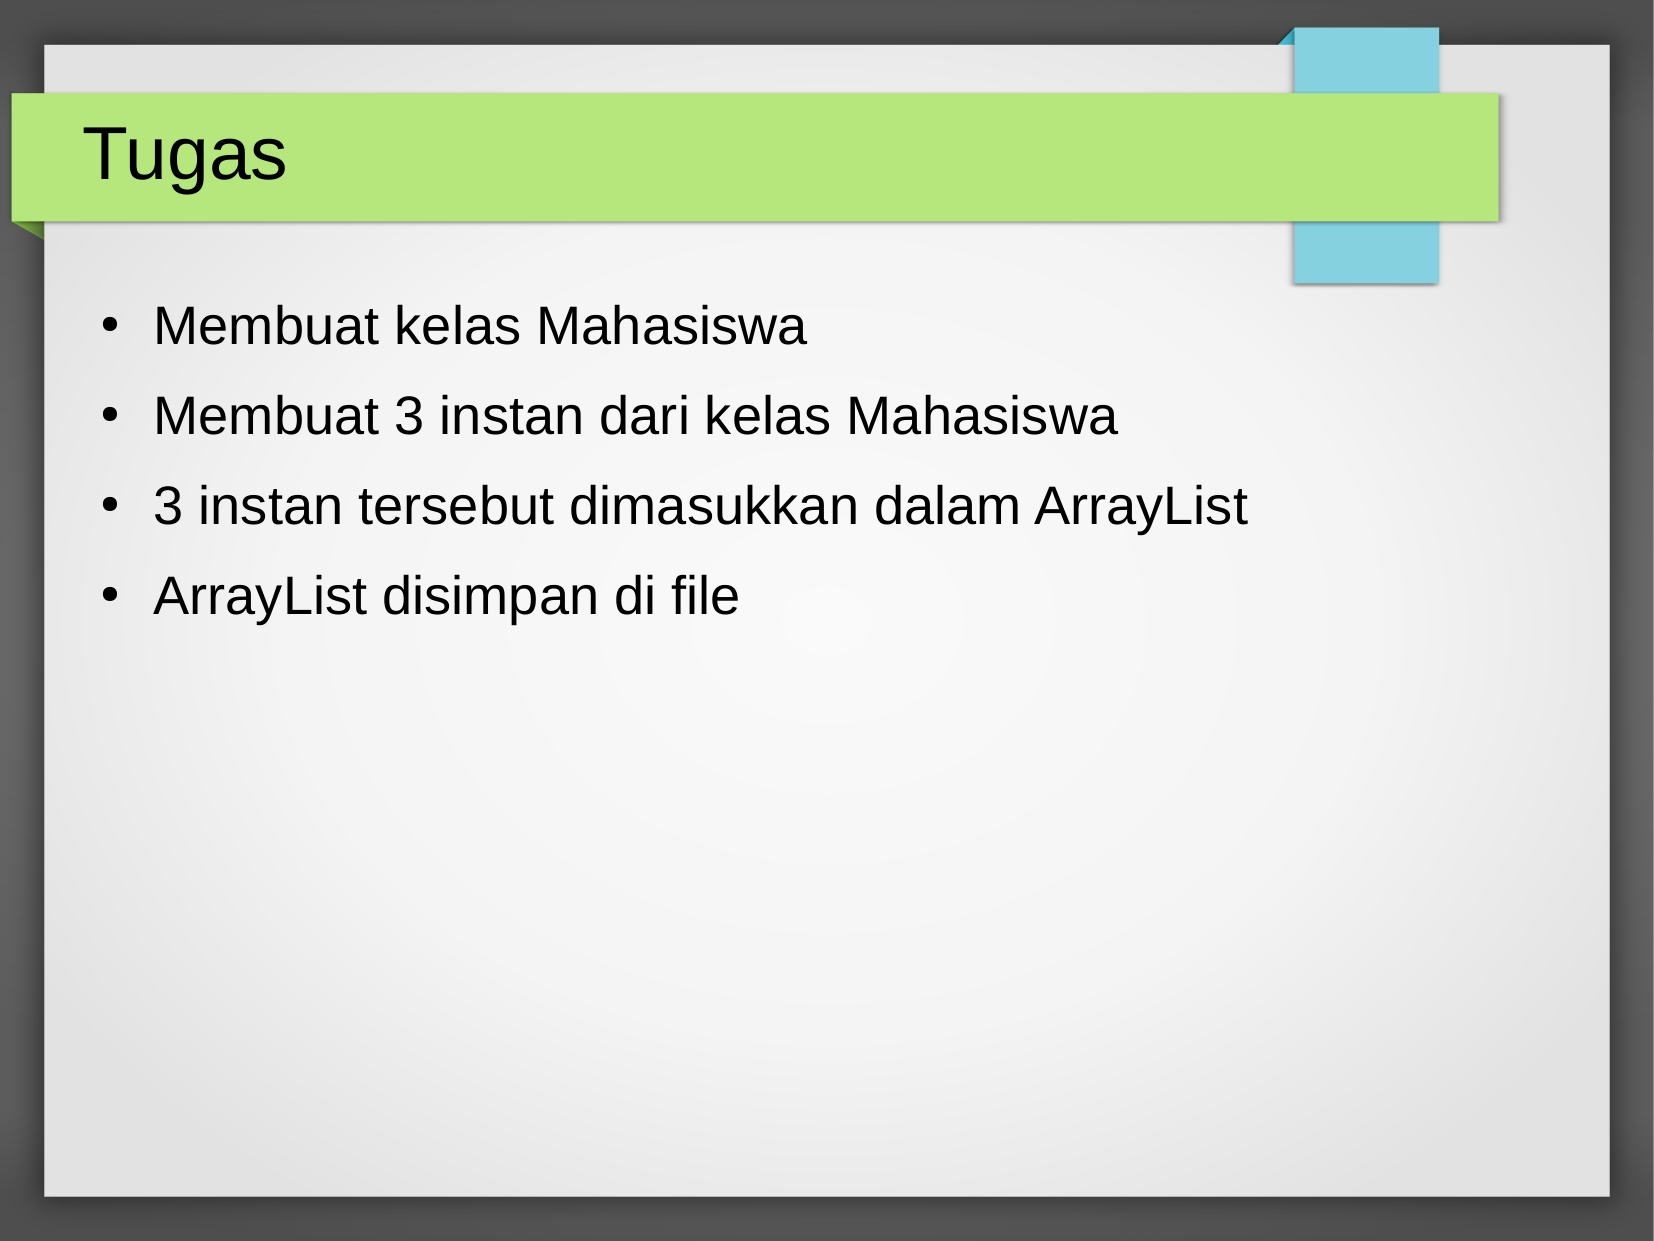

# Tugas
Membuat kelas Mahasiswa
Membuat 3 instan dari kelas Mahasiswa
3 instan tersebut dimasukkan dalam ArrayList
ArrayList disimpan di file